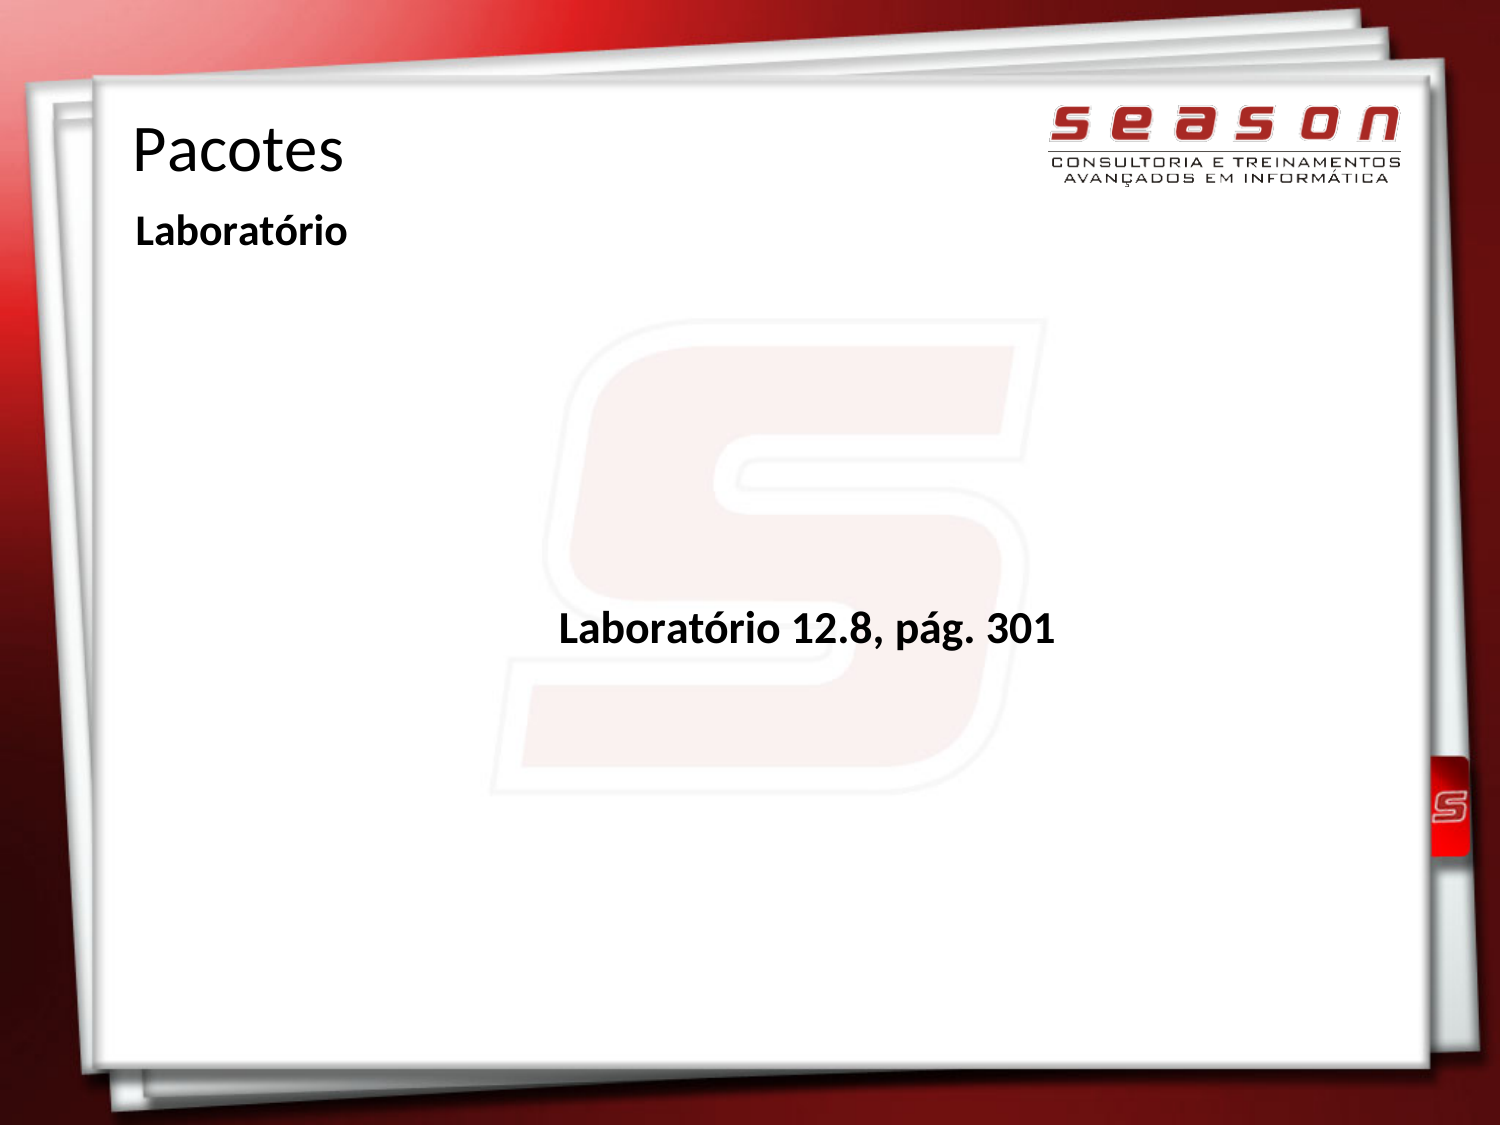

# Pacotes
Laboratório
Laboratório 12.8, pág. 301